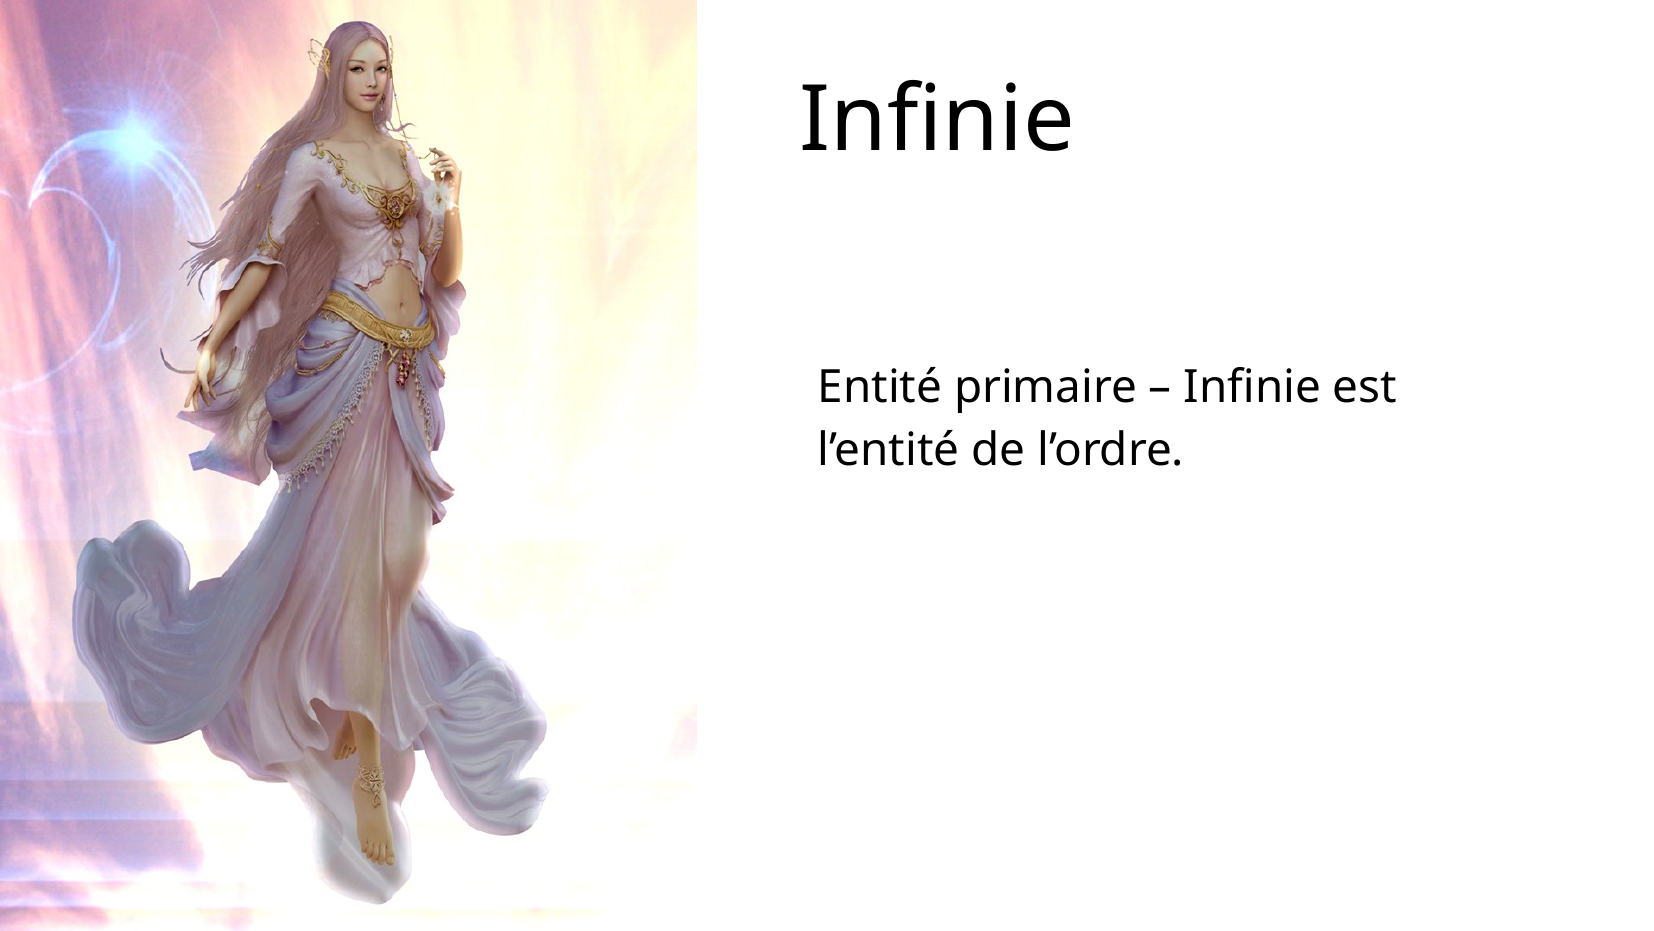

# Infinie
Entité primaire – Infinie est l’entité de l’ordre.